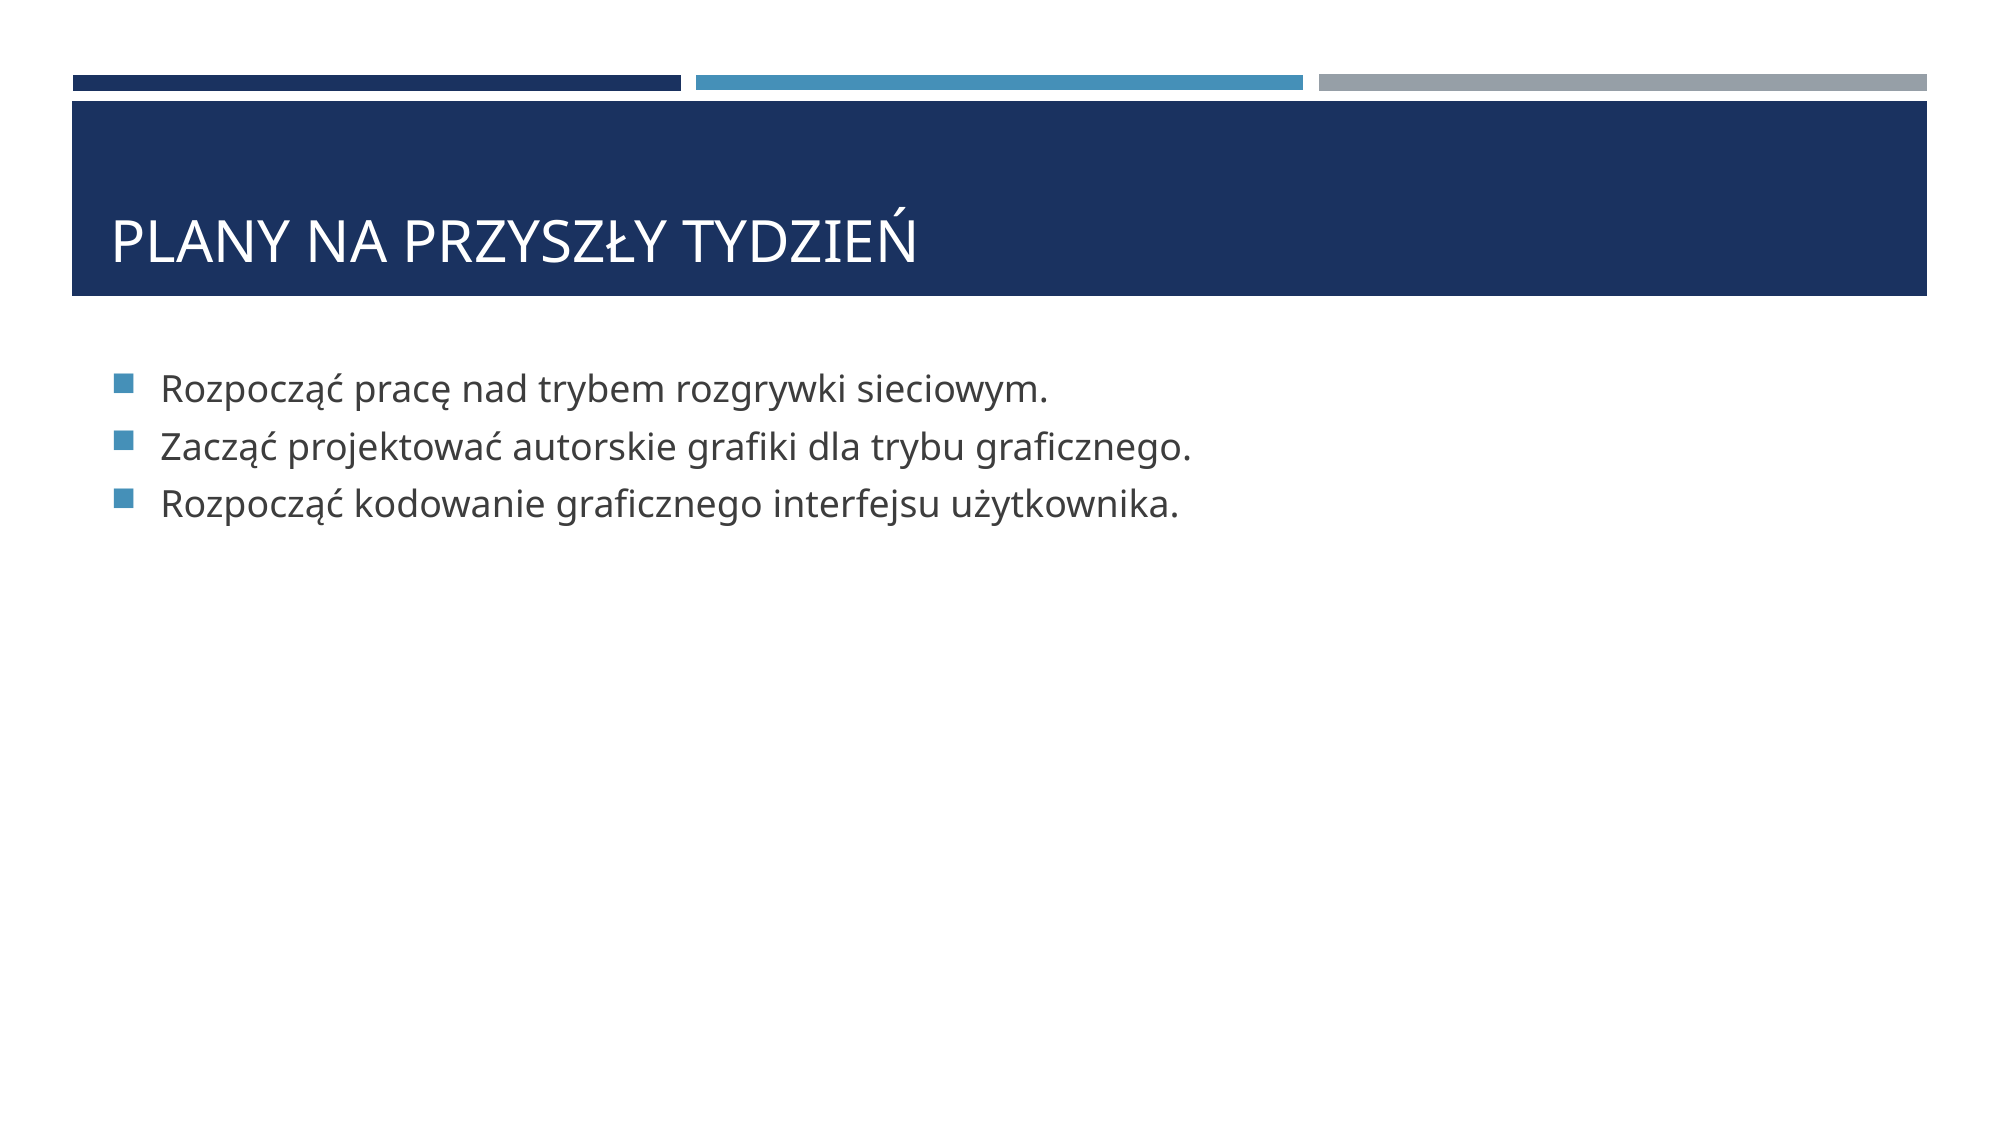

# Plany na przyszły tydzień
Rozpocząć pracę nad trybem rozgrywki sieciowym.
Zacząć projektować autorskie grafiki dla trybu graficznego.
Rozpocząć kodowanie graficznego interfejsu użytkownika.